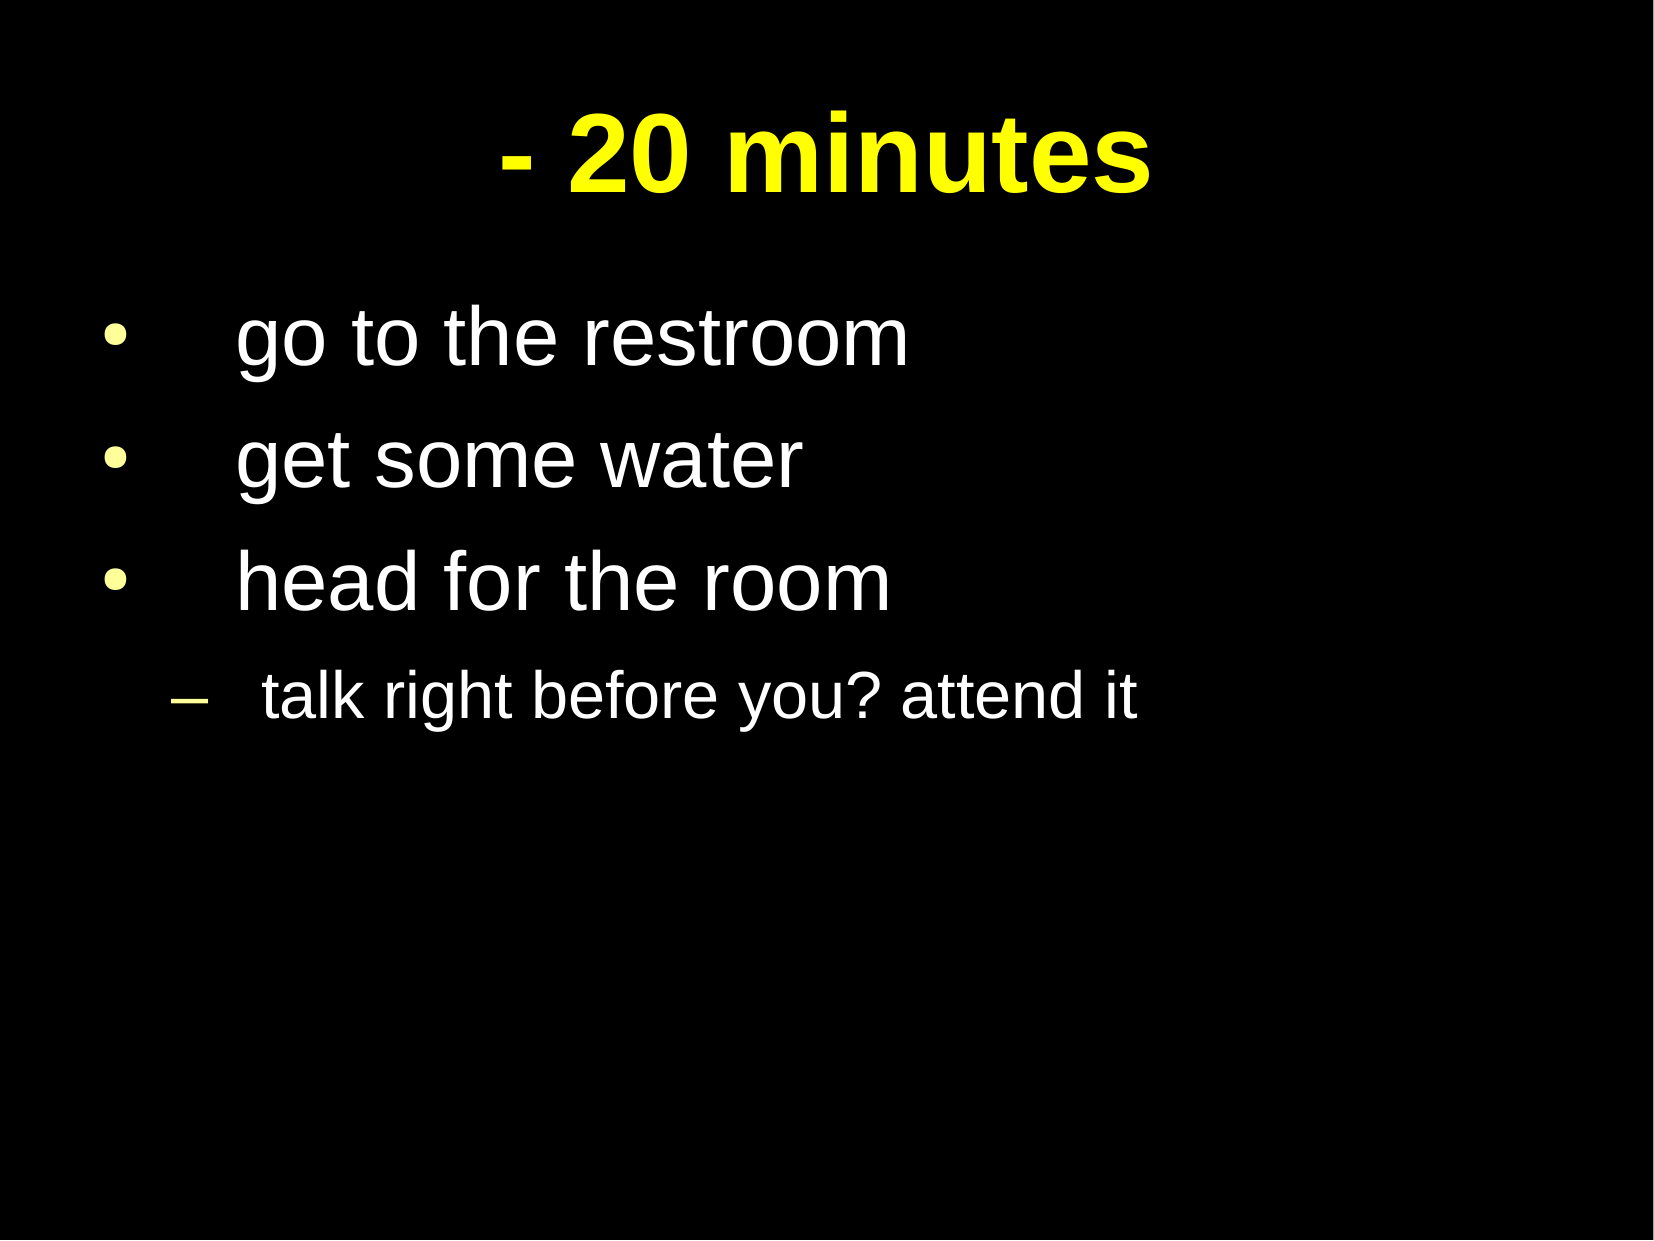

# - 20 minutes
go to the restroom
get some water
head for the room
talk right before you? attend it